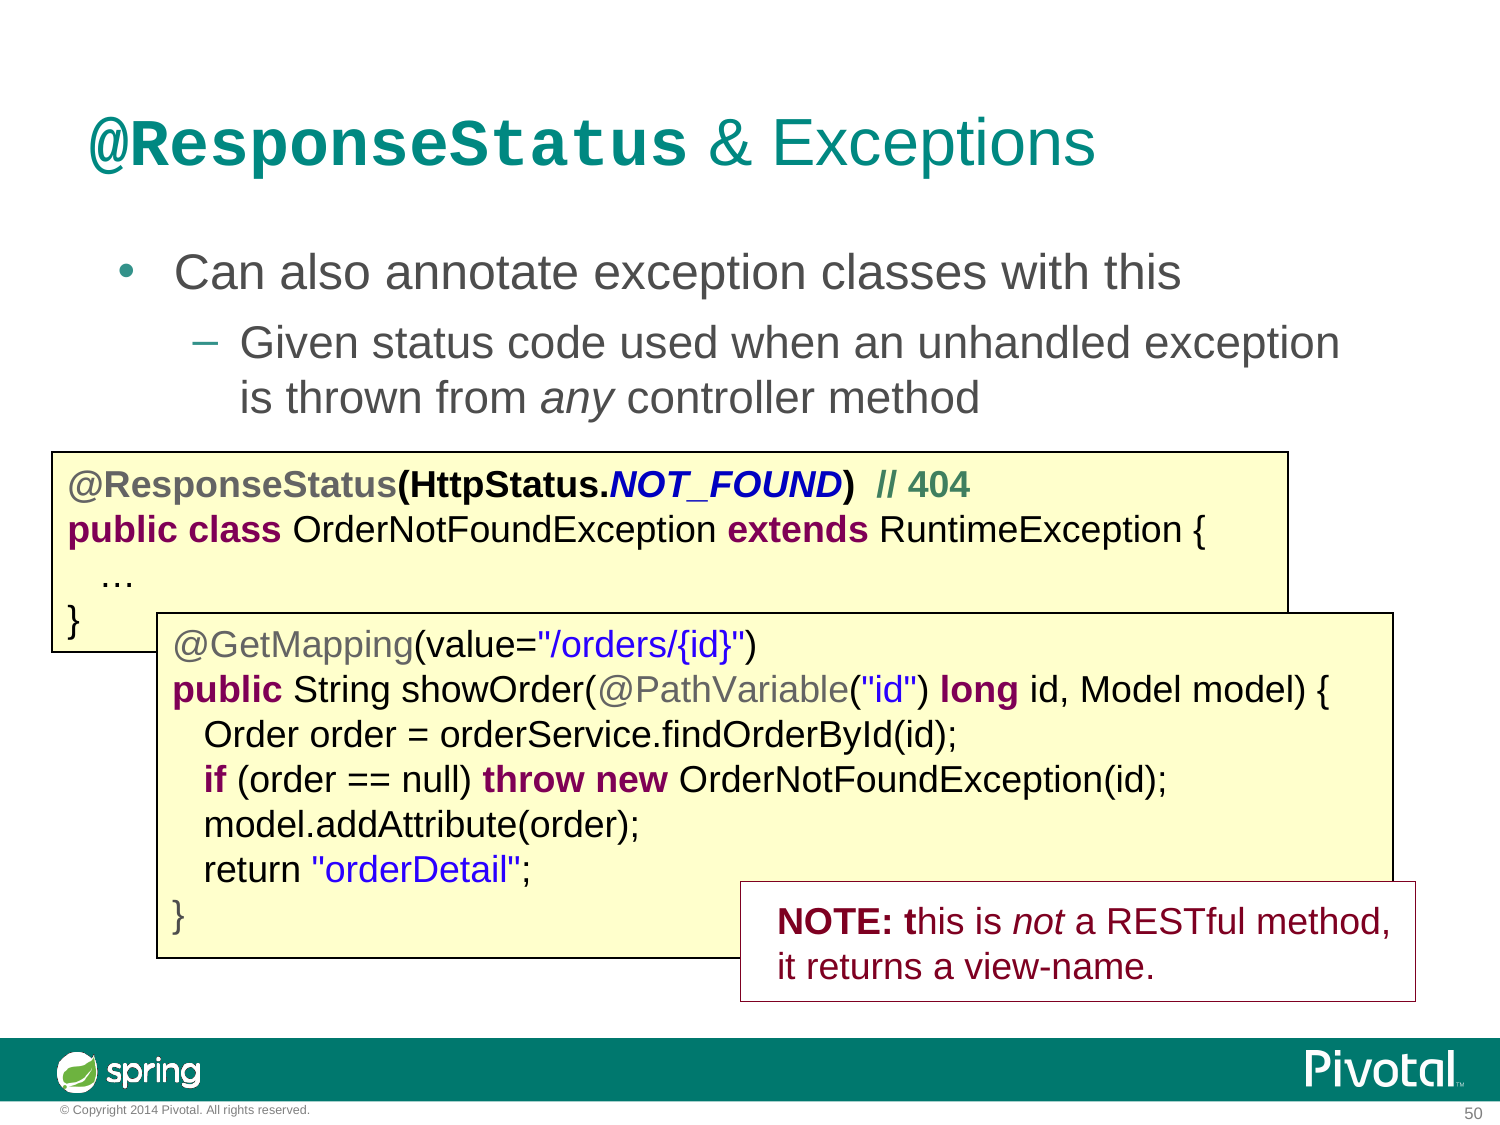

# @ResponseStatus & Exceptions
Can also annotate exception classes with this
Given status code used when an unhandled exception is thrown from any controller method
@ResponseStatus(HttpStatus.NOT_FOUND) // 404
public class OrderNotFoundException extends RuntimeException {
 …
}
@GetMapping(value="/orders/{id}")
public String showOrder(@PathVariable("id") long id, Model model) {
 Order order = orderService.findOrderById(id);
 if (order == null) throw new OrderNotFoundException(id);
 model.addAttribute(order);
 return "orderDetail";
}
NOTE: this is not a RESTful method,
it returns a view-name.